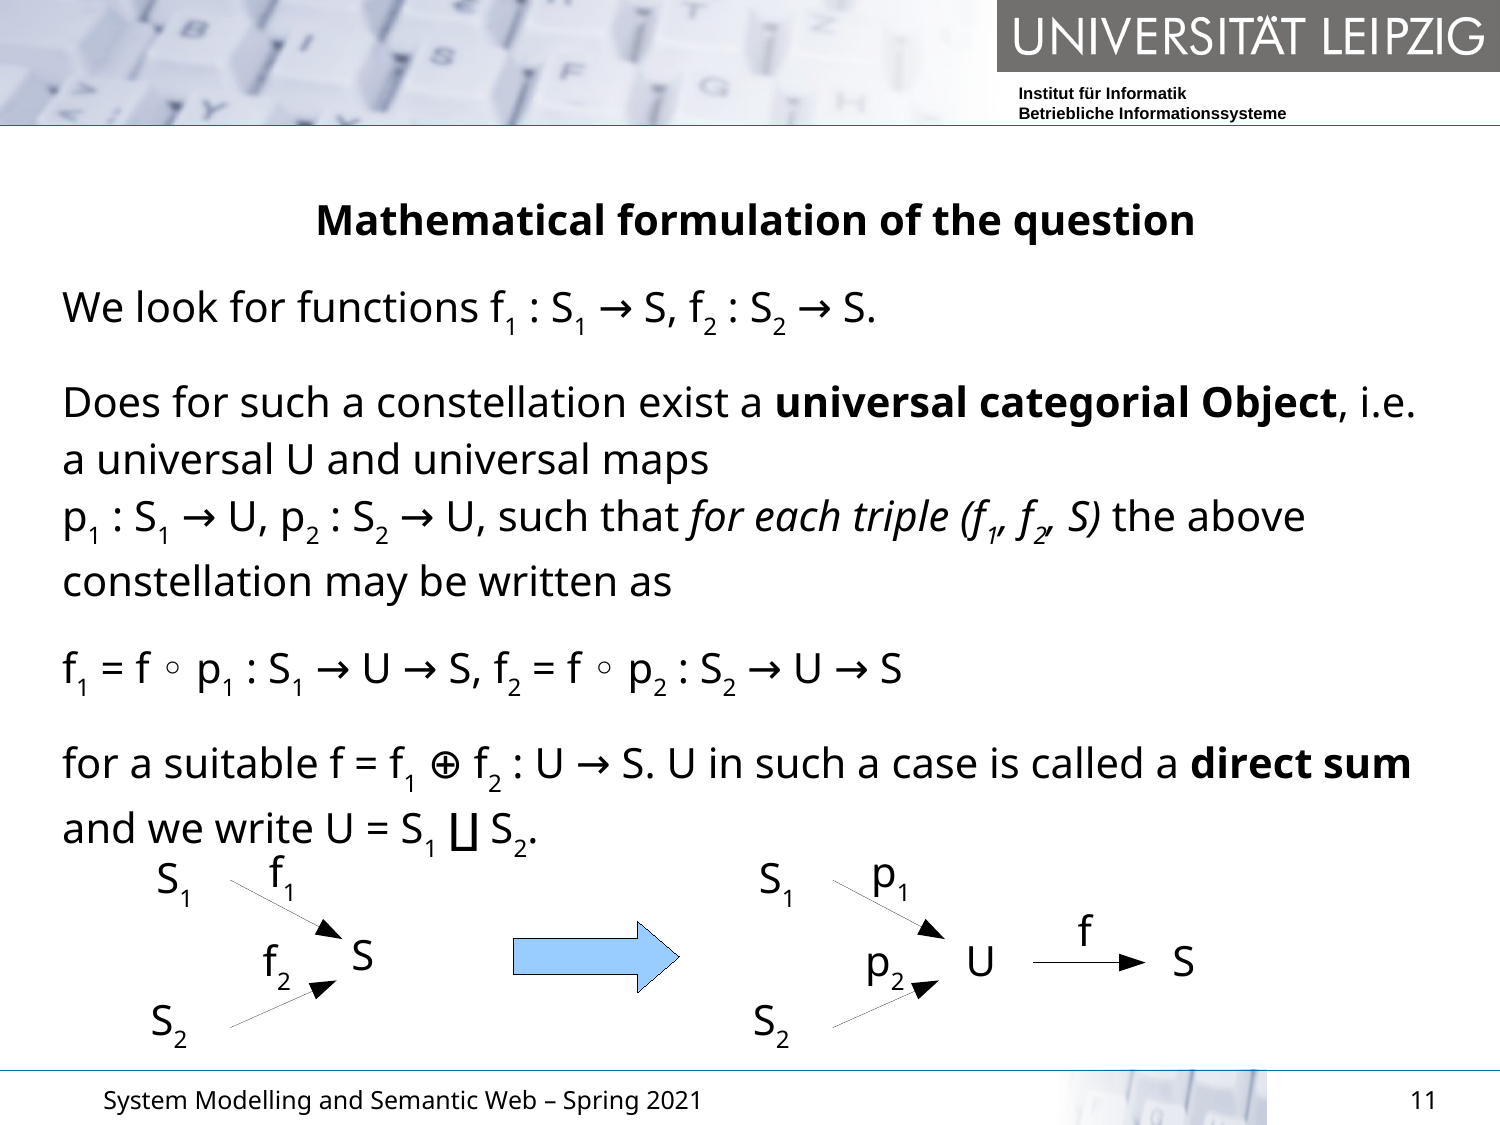

# Mathematical formulation of the question
We look for functions f1 : S1 → S, f2 : S2 → S.
Does for such a constellation exist a universal categorial Object, i.e. a universal U and universal maps
p1 : S1 → U, p2 : S2 → U, such that for each triple (f1, f2, S) the above constellation may be written as
f1 = f ◦ p1 : S1 → U → S, f2 = f ◦ p2 : S2 → U → S
for a suitable f = f1 ⊕ f2 : U → S. U in such a case is called a direct sum and we write U = S1 ∐ S2.
f1
p1
S1
S1
f
S
U
S
f2
p2
S2
S2
System Modelling and Semantic Web – Spring 2021
11